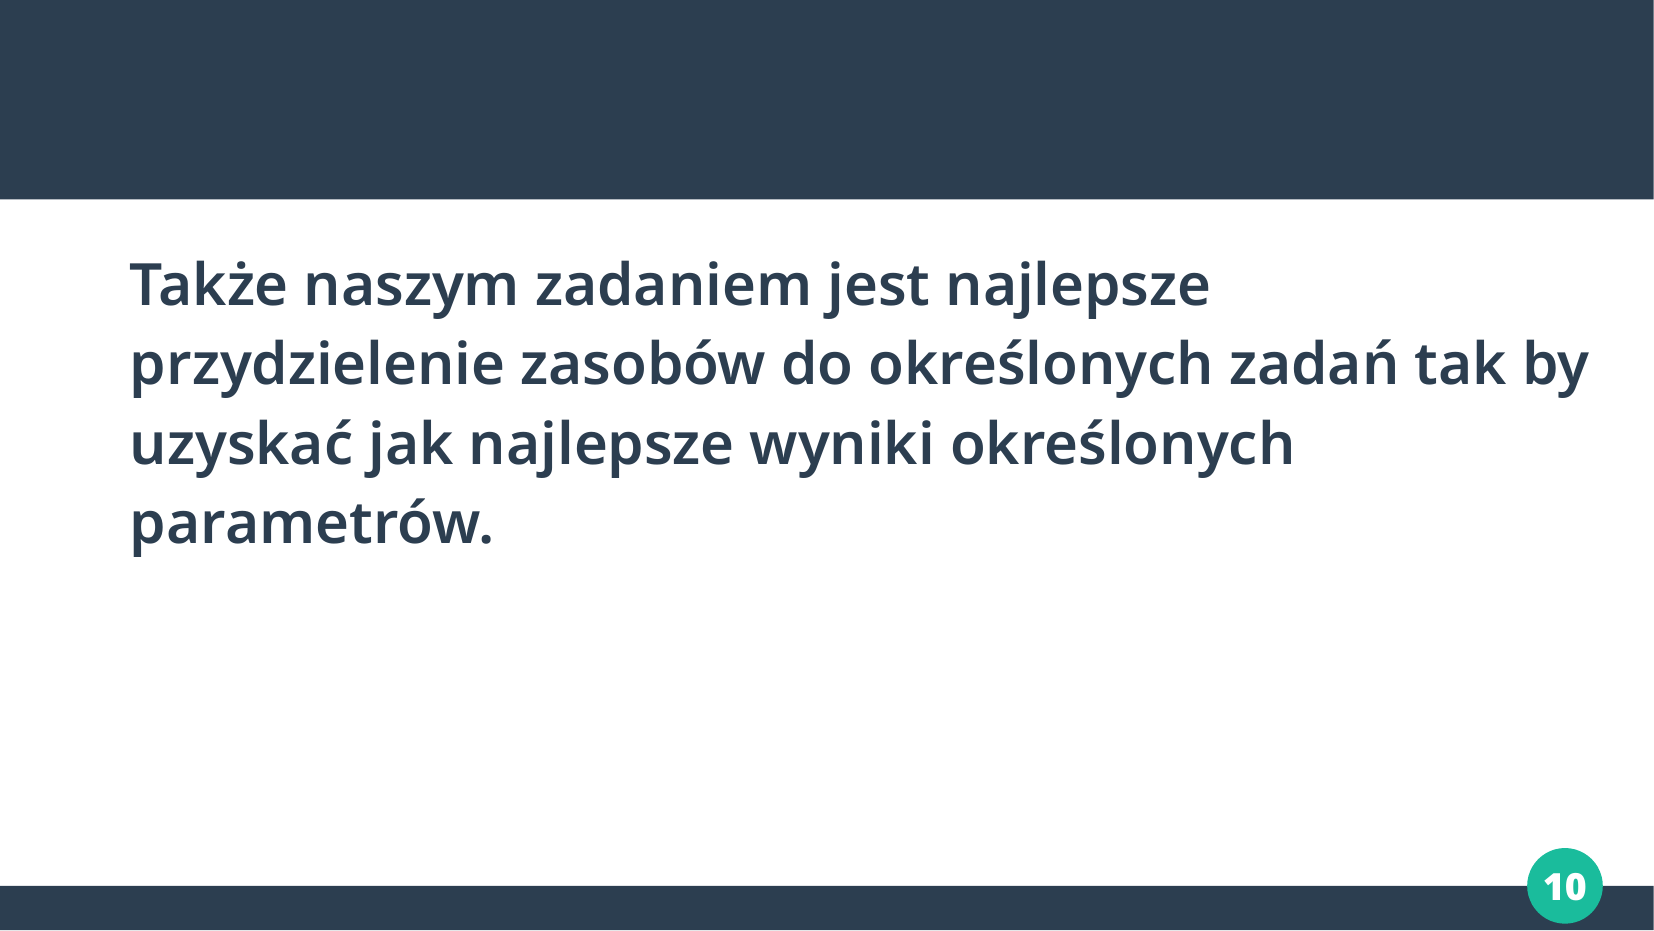

# Także naszym zadaniem jest najlepsze przydzielenie zasobów do określonych zadań tak by uzyskać jak najlepsze wyniki określonych parametrów.